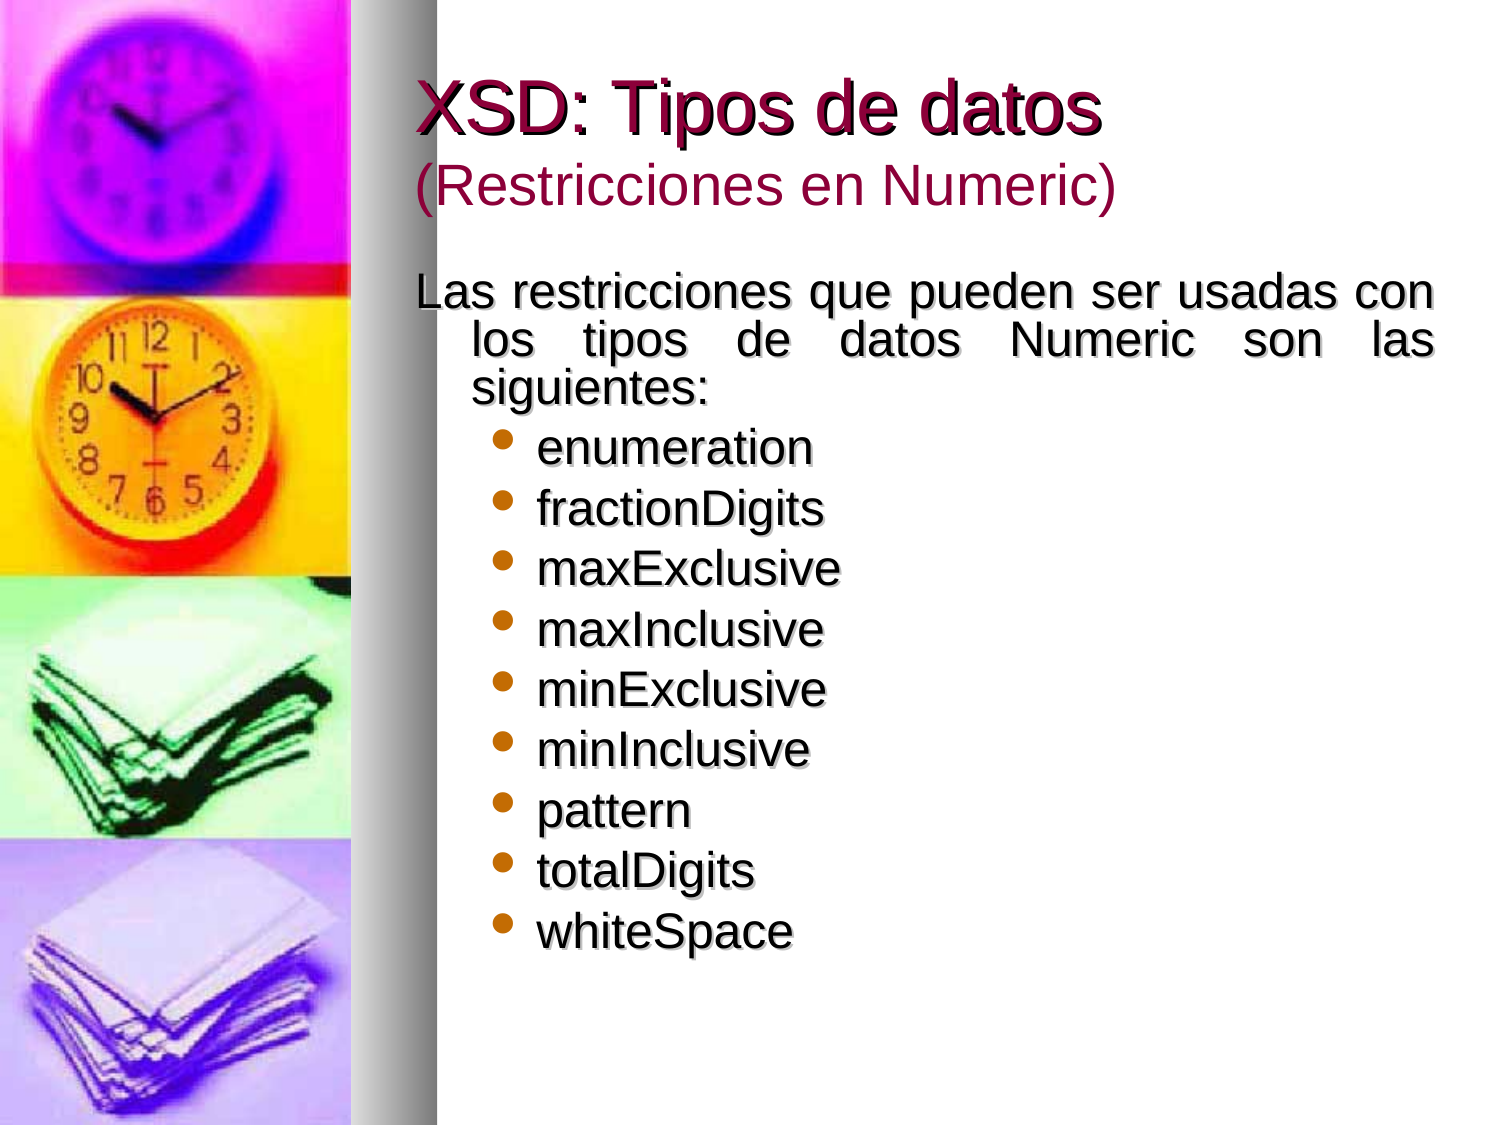

# XSD: Tipos de datos (Restricciones en Numeric)
Las restricciones que pueden ser usadas con los tipos de datos Numeric son las siguientes:
enumeration
fractionDigits
maxExclusive
maxInclusive
minExclusive
minInclusive
pattern
totalDigits
whiteSpace